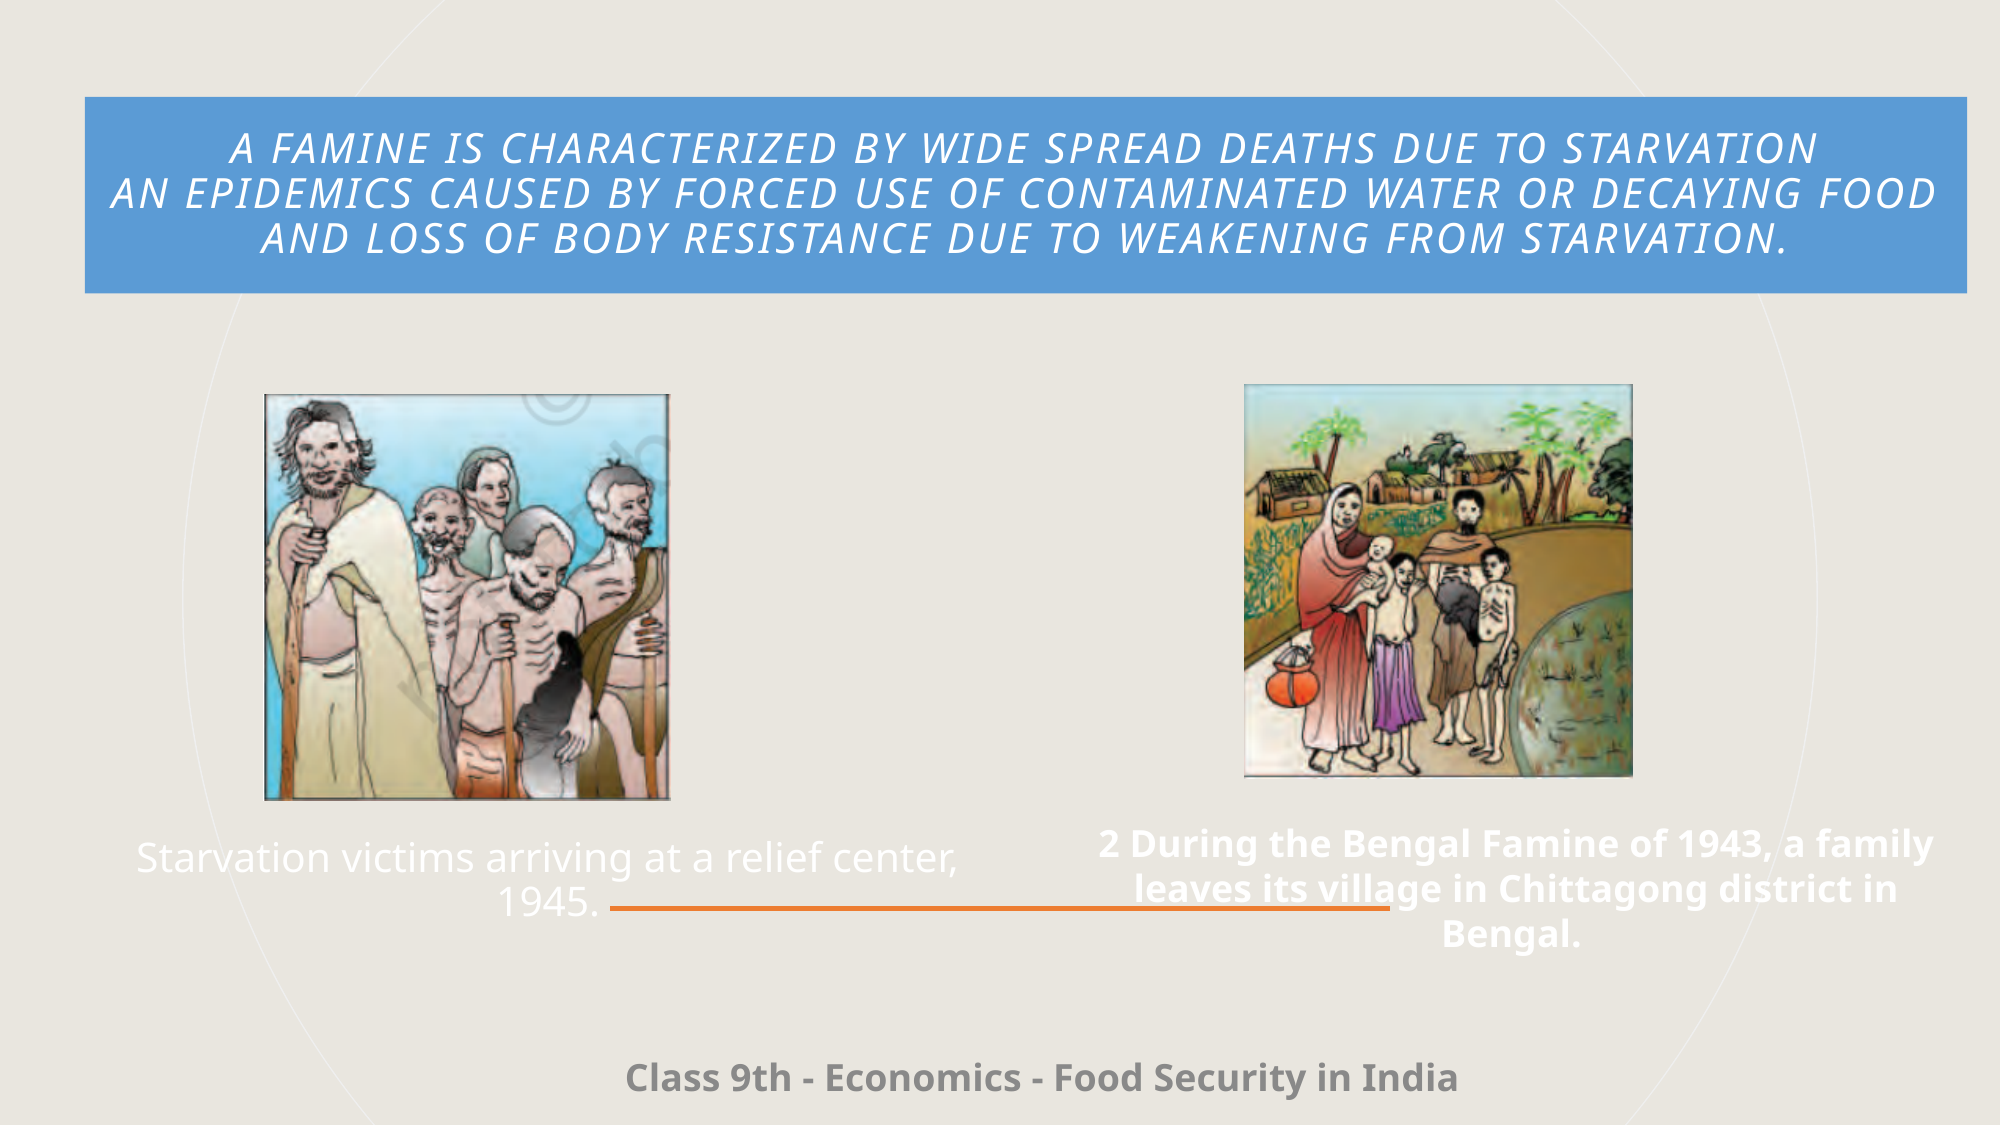

# A Famine is characterized by wide spread deaths due to starvation an epidemics caused by forced use of contaminated water or decaying food and loss of body resistance due to weakening from starvation.
2 During the Bengal Famine of 1943, a family leaves its village in Chittagong district in Bengal.
Starvation victims arriving at a relief center, 1945.
Class 9th - Economics - Food Security in India ​